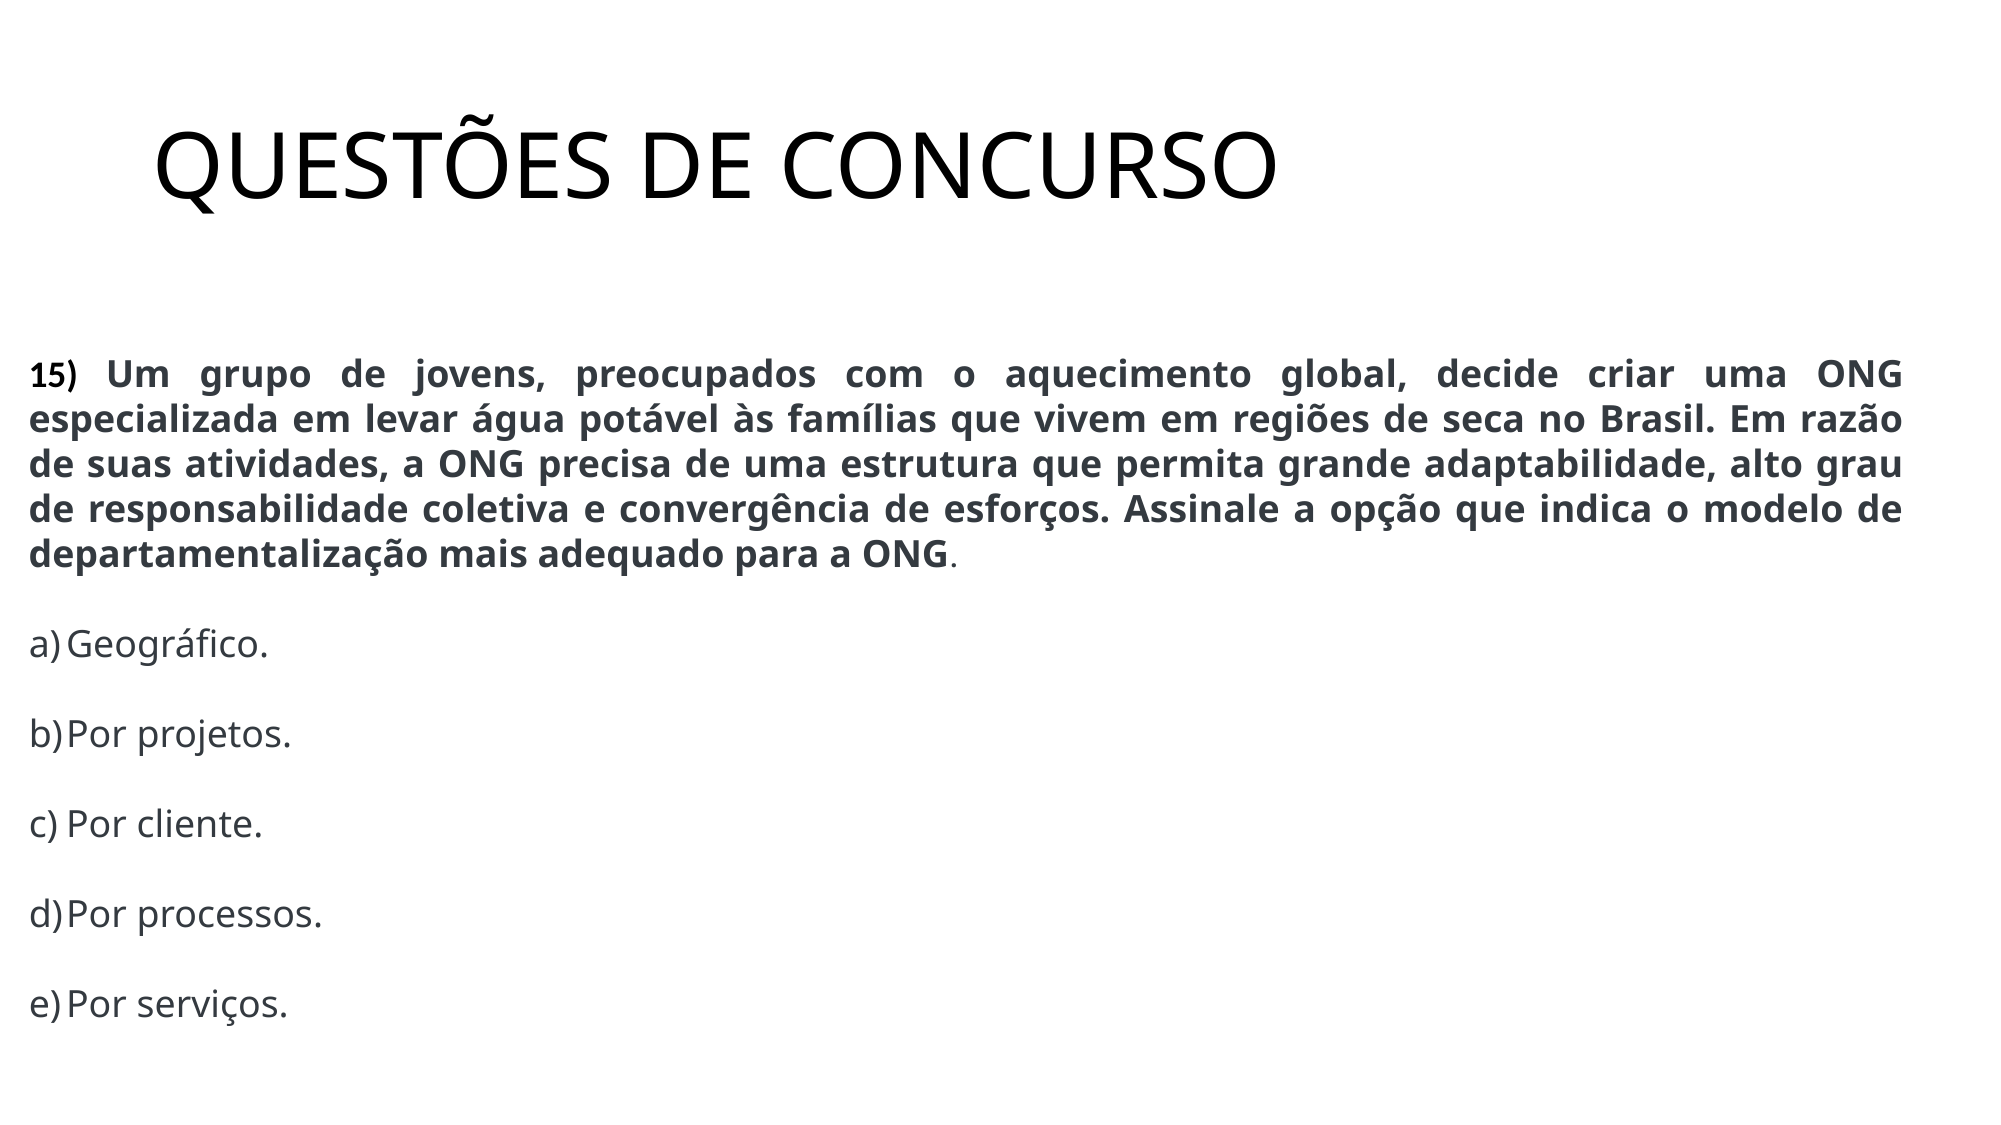

# QUESTÕES DE CONCURSO
15) Um grupo de jovens, preocupados com o aquecimento global, decide criar uma ONG especializada em levar água potável às famílias que vivem em regiões de seca no Brasil. Em razão de suas atividades, a ONG precisa de uma estrutura que permita grande adaptabilidade, alto grau de responsabilidade coletiva e convergência de esforços. Assinale a opção que indica o modelo de departamentalização mais adequado para a ONG.
Geográfico.
Por projetos.
Por cliente.
Por processos.
Por serviços.